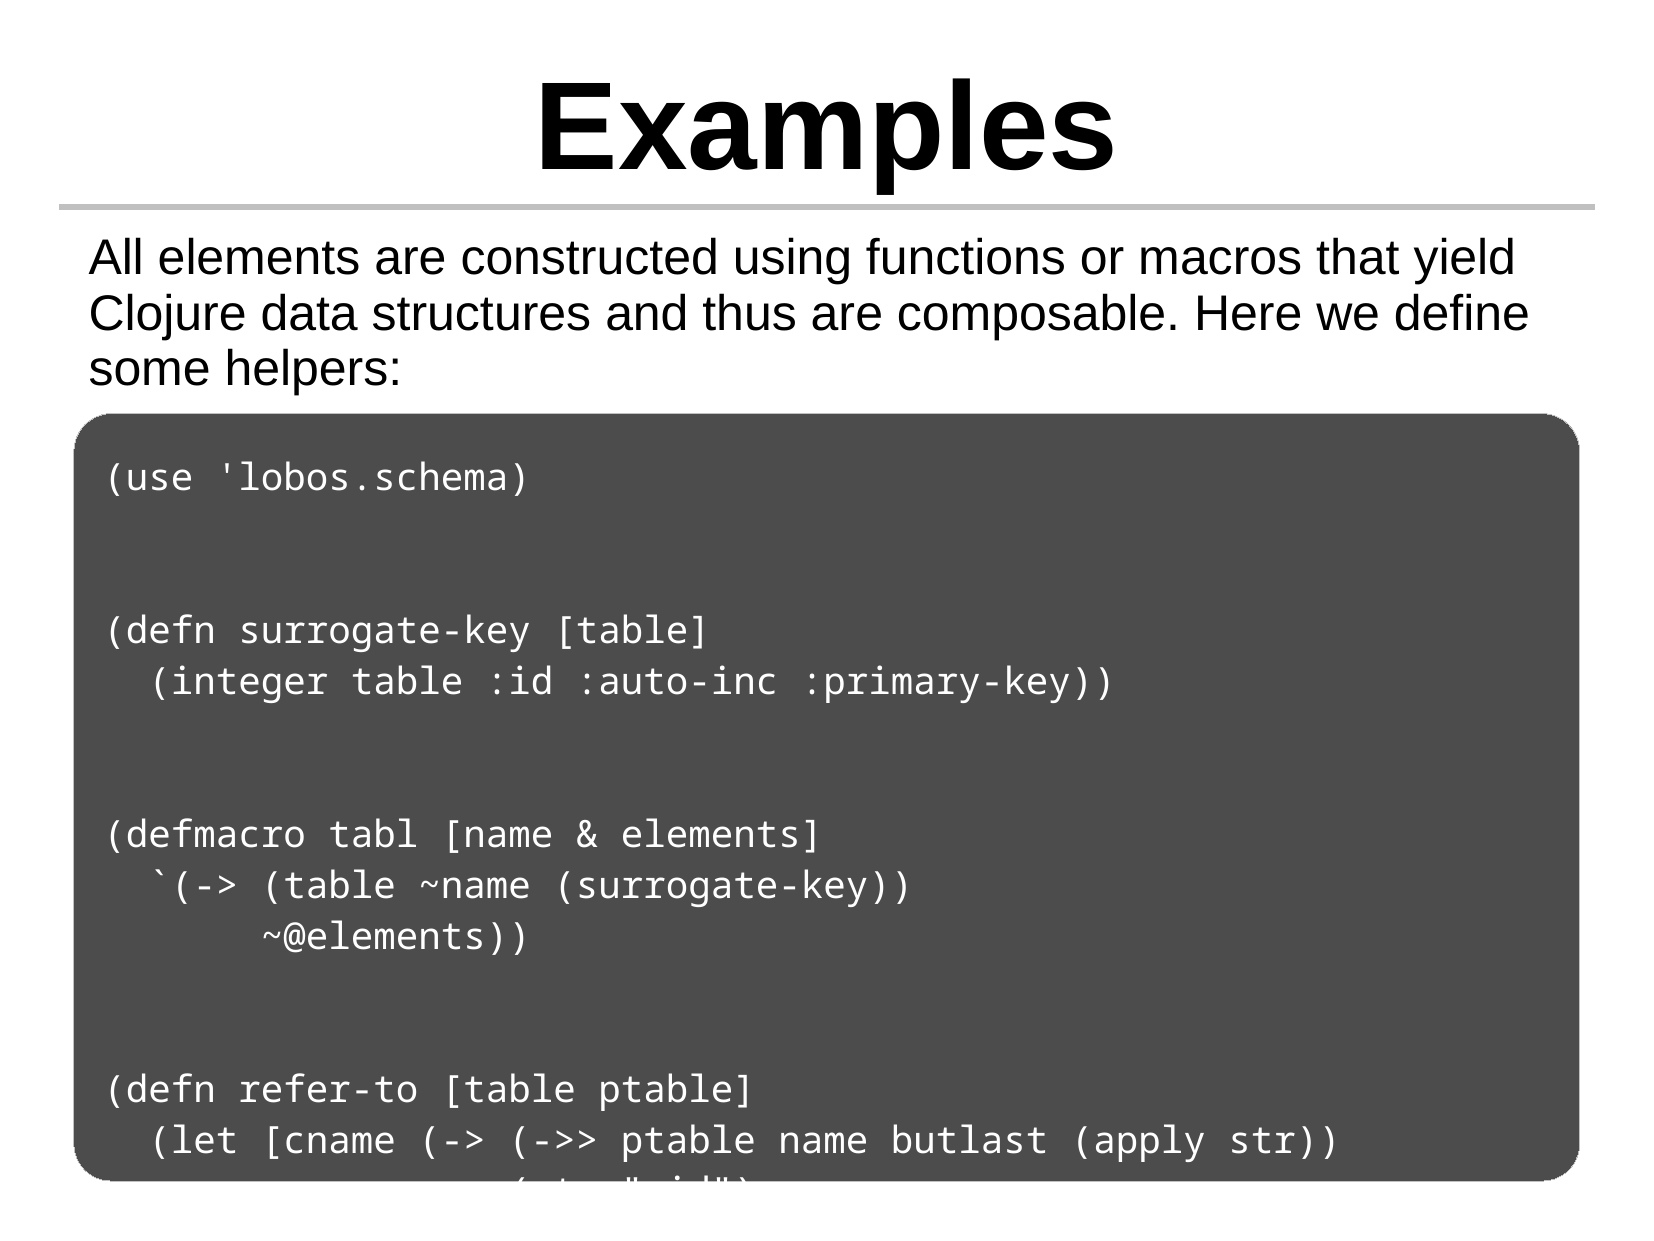

# Examples
All elements are constructed using functions or macros that yield Clojure data structures and thus are composable. Here we define some helpers:
(use 'lobos.schema)
(defn surrogate-key [table]
 (integer table :id :auto-inc :primary-key))
(defmacro tabl [name & elements]
 `(-> (table ~name (surrogate-key))
 ~@elements))
(defn refer-to [table ptable]
 (let [cname (-> (->> ptable name butlast (apply str))
 (str "_id")
 keyword)]
 (integer table cname [:refer ptable :id
 :on-delete :set-null])))